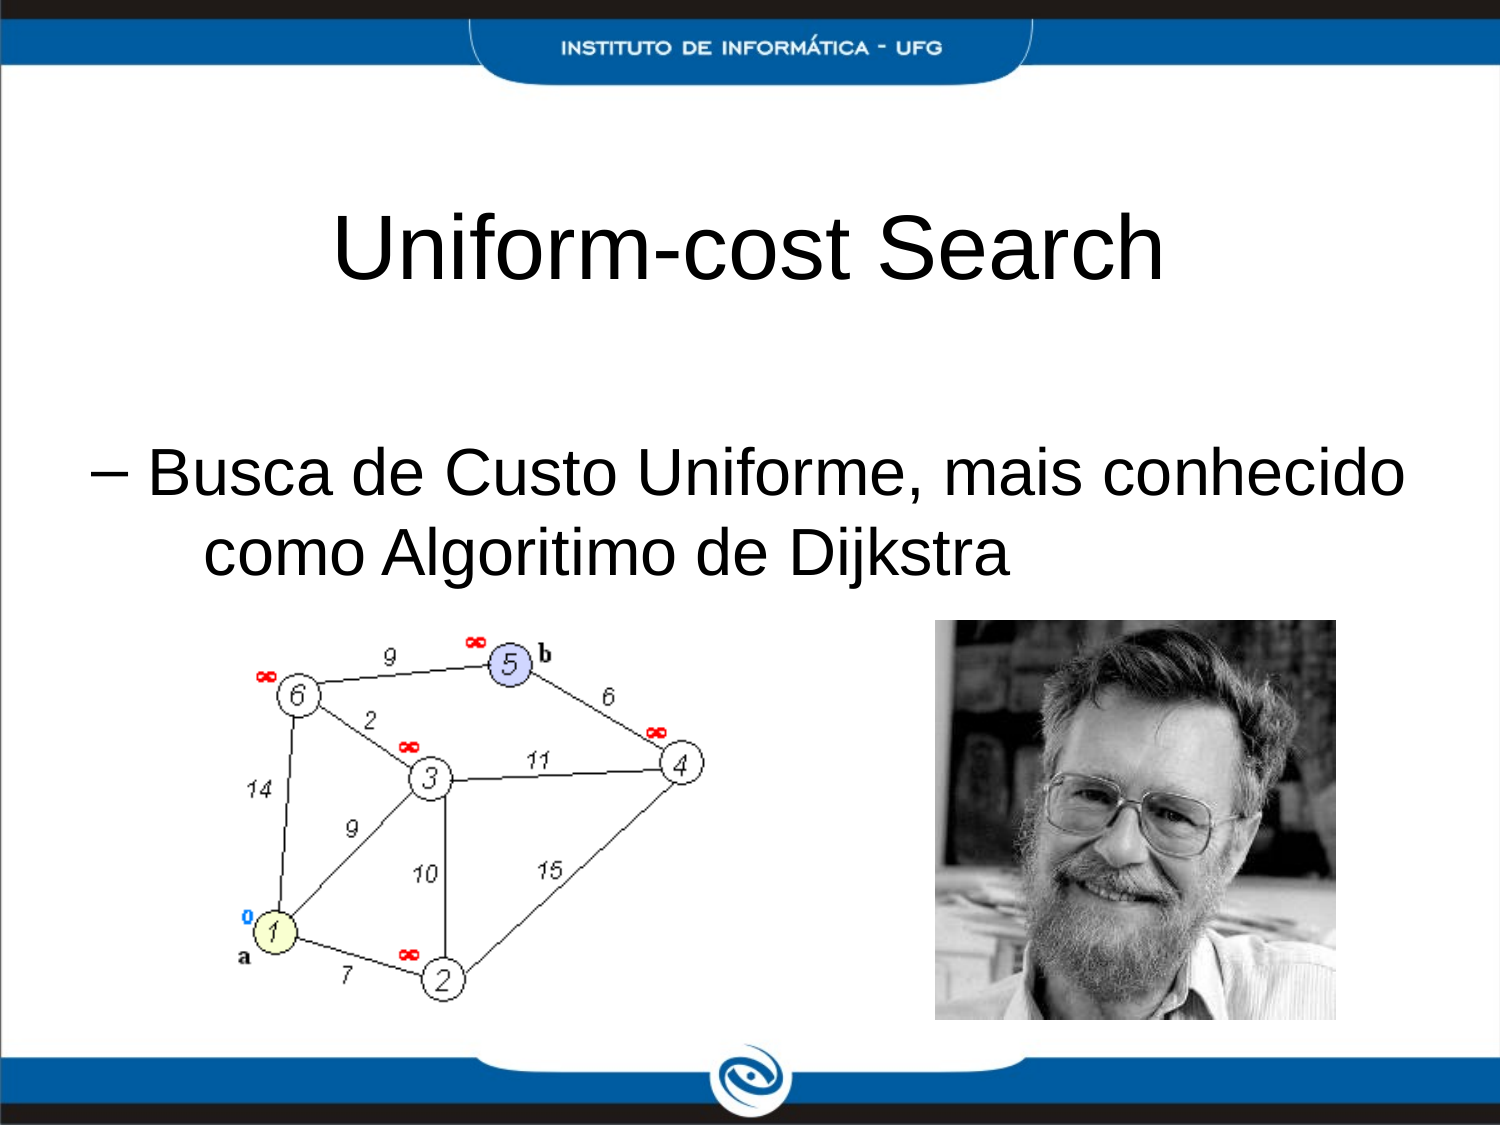

# Uniform-cost Search
Busca de Custo Uniforme, mais conhecido como Algoritimo de Dijkstra